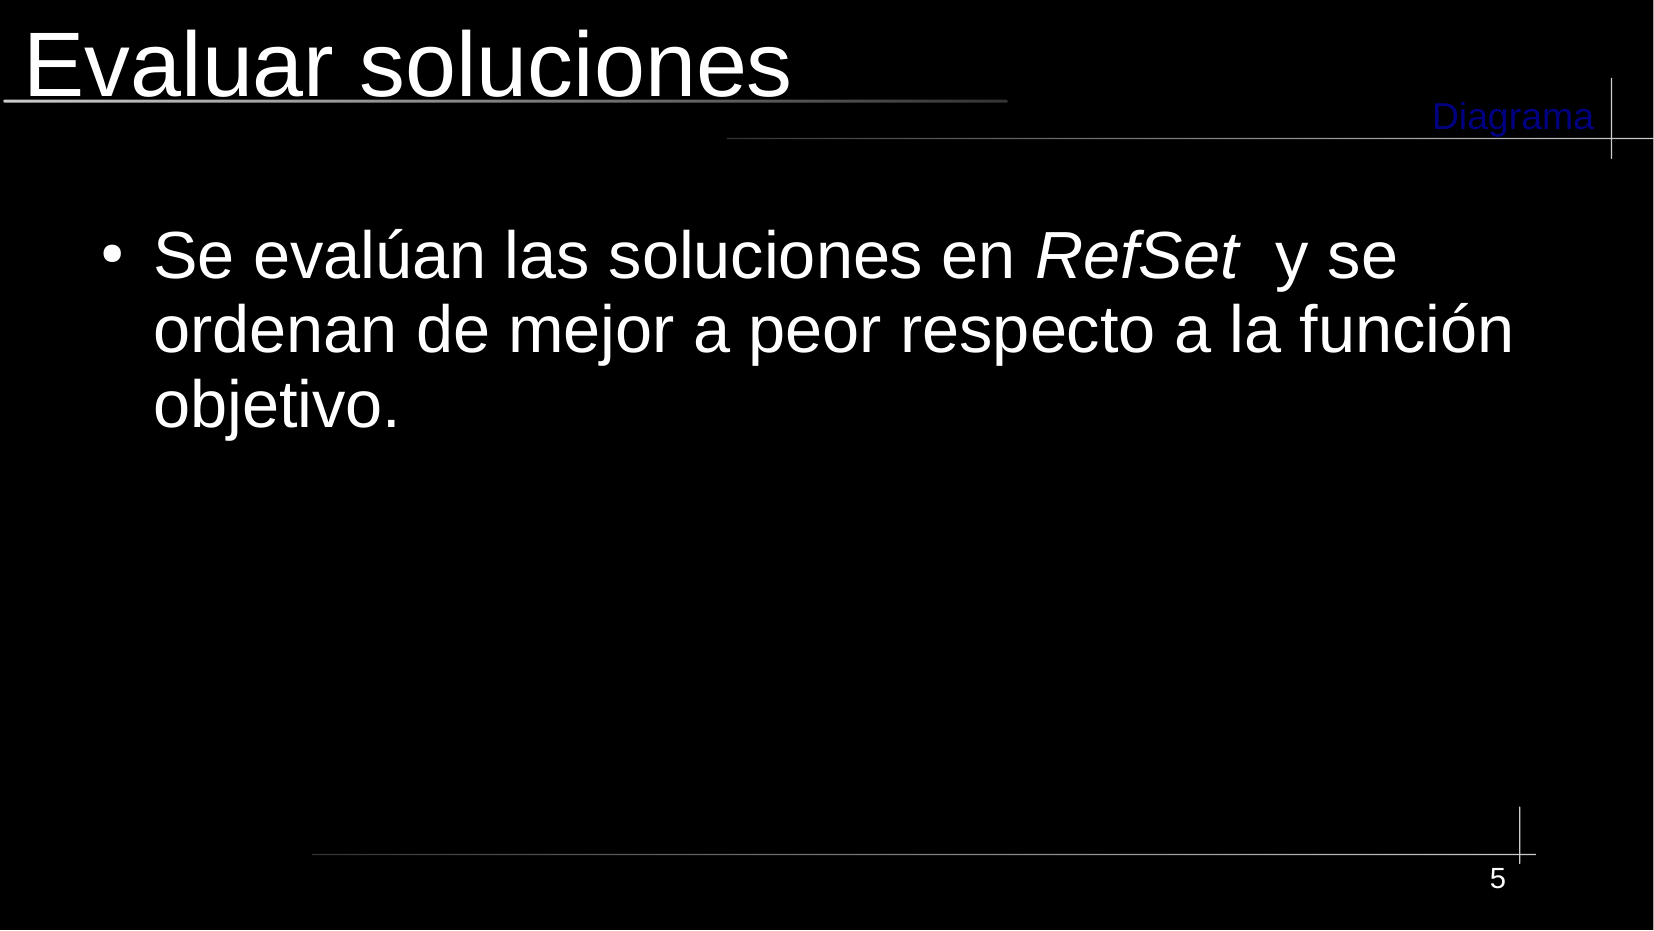

# Evaluar soluciones
Diagrama
Se evalúan las soluciones en RefSet y se ordenan de mejor a peor respecto a la función objetivo.
5